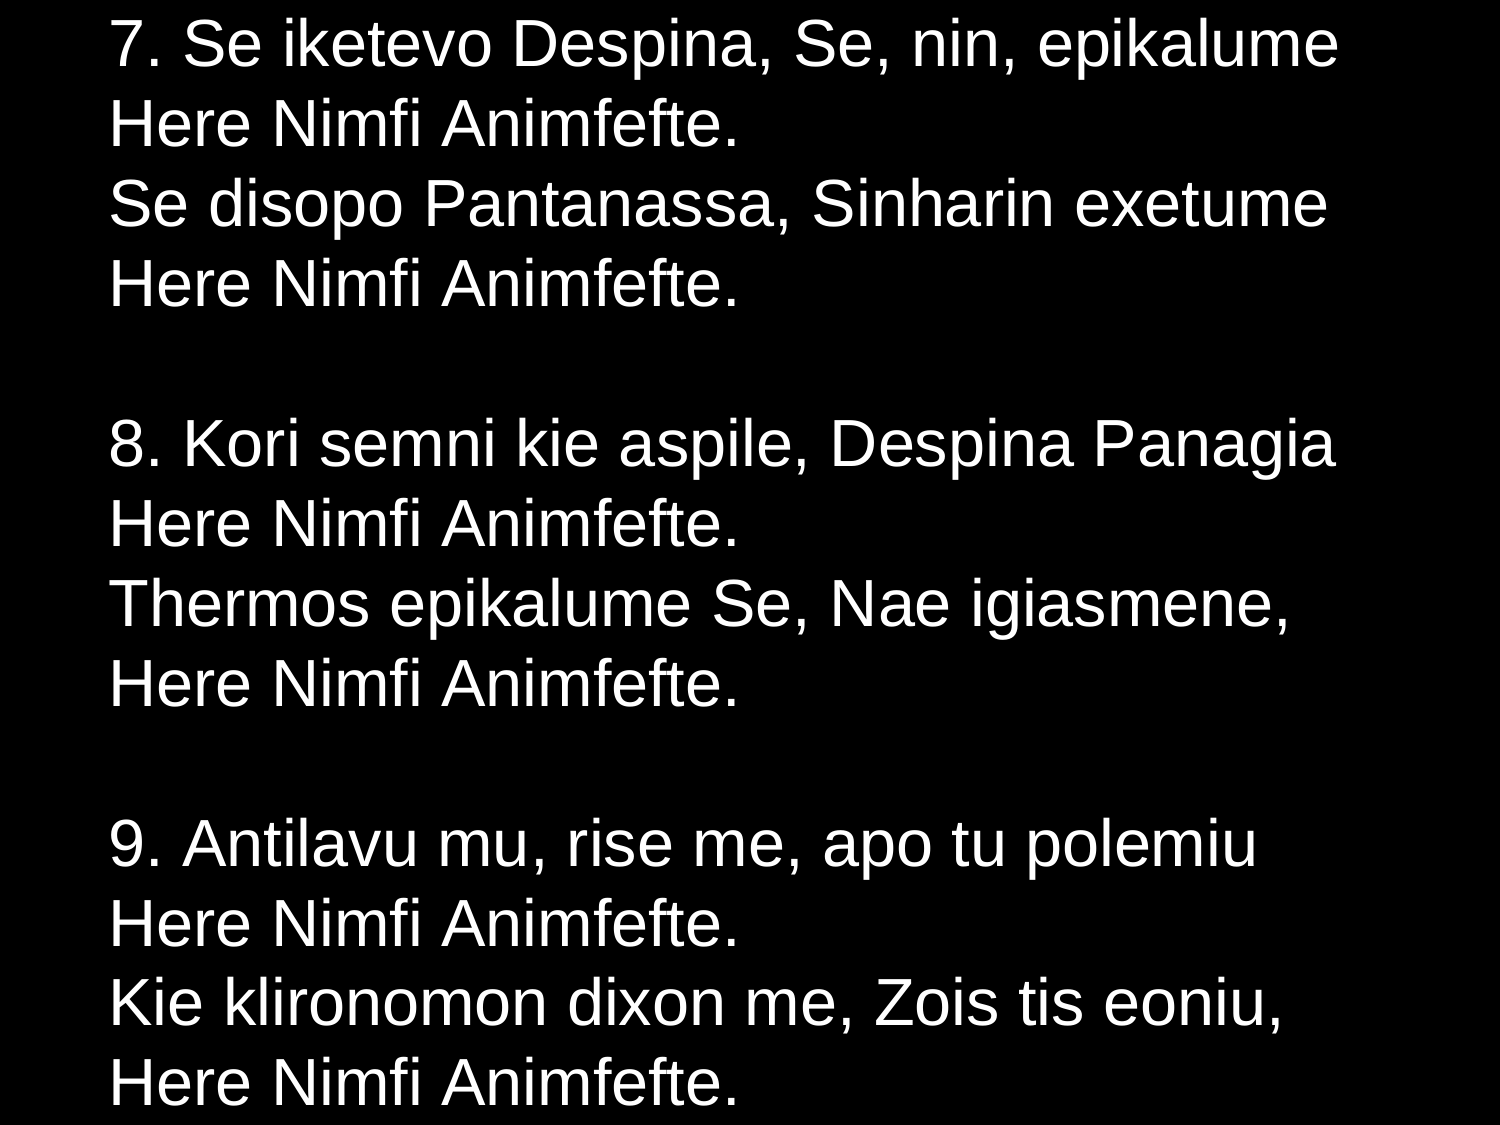

7. Se iketevo Despina, Se, nin, epikalume
Here Nimfi Animfefte.
Se disopo Pantanassa, Sinharin exetume
Here Nimfi Animfefte.
8. Kori semni kie aspile, Despina Panagia
Here Nimfi Animfefte.
Thermos epikalume Se, Nae igiasmene,
Here Nimfi Animfefte.
9. Antilavu mu, rise me, apo tu polemiu
Here Nimfi Animfefte.
Kie klironomon dixon me, Zois tis eoniu,
Here Nimfi Animfefte.